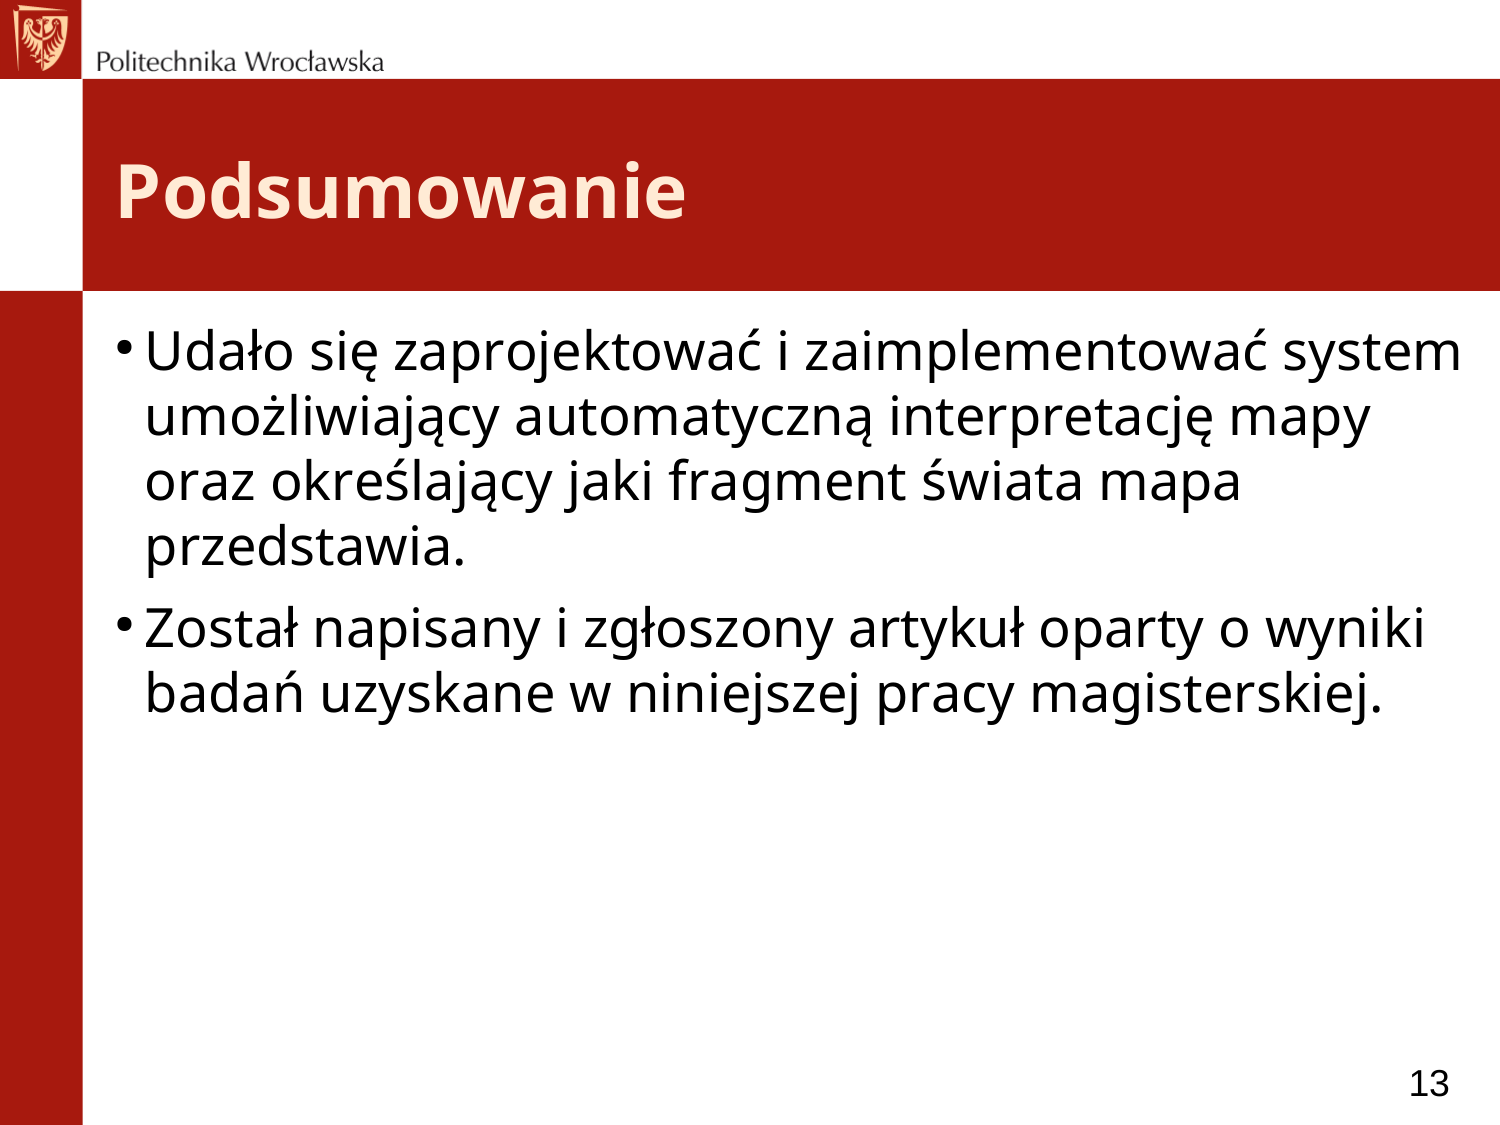

# Podsumowanie
Udało się zaprojektować i zaimplementować system umożliwiający automatyczną interpretację mapy oraz określający jaki fragment świata mapa przedstawia.
Został napisany i zgłoszony artykuł oparty o wyniki badań uzyskane w niniejszej pracy magisterskiej.